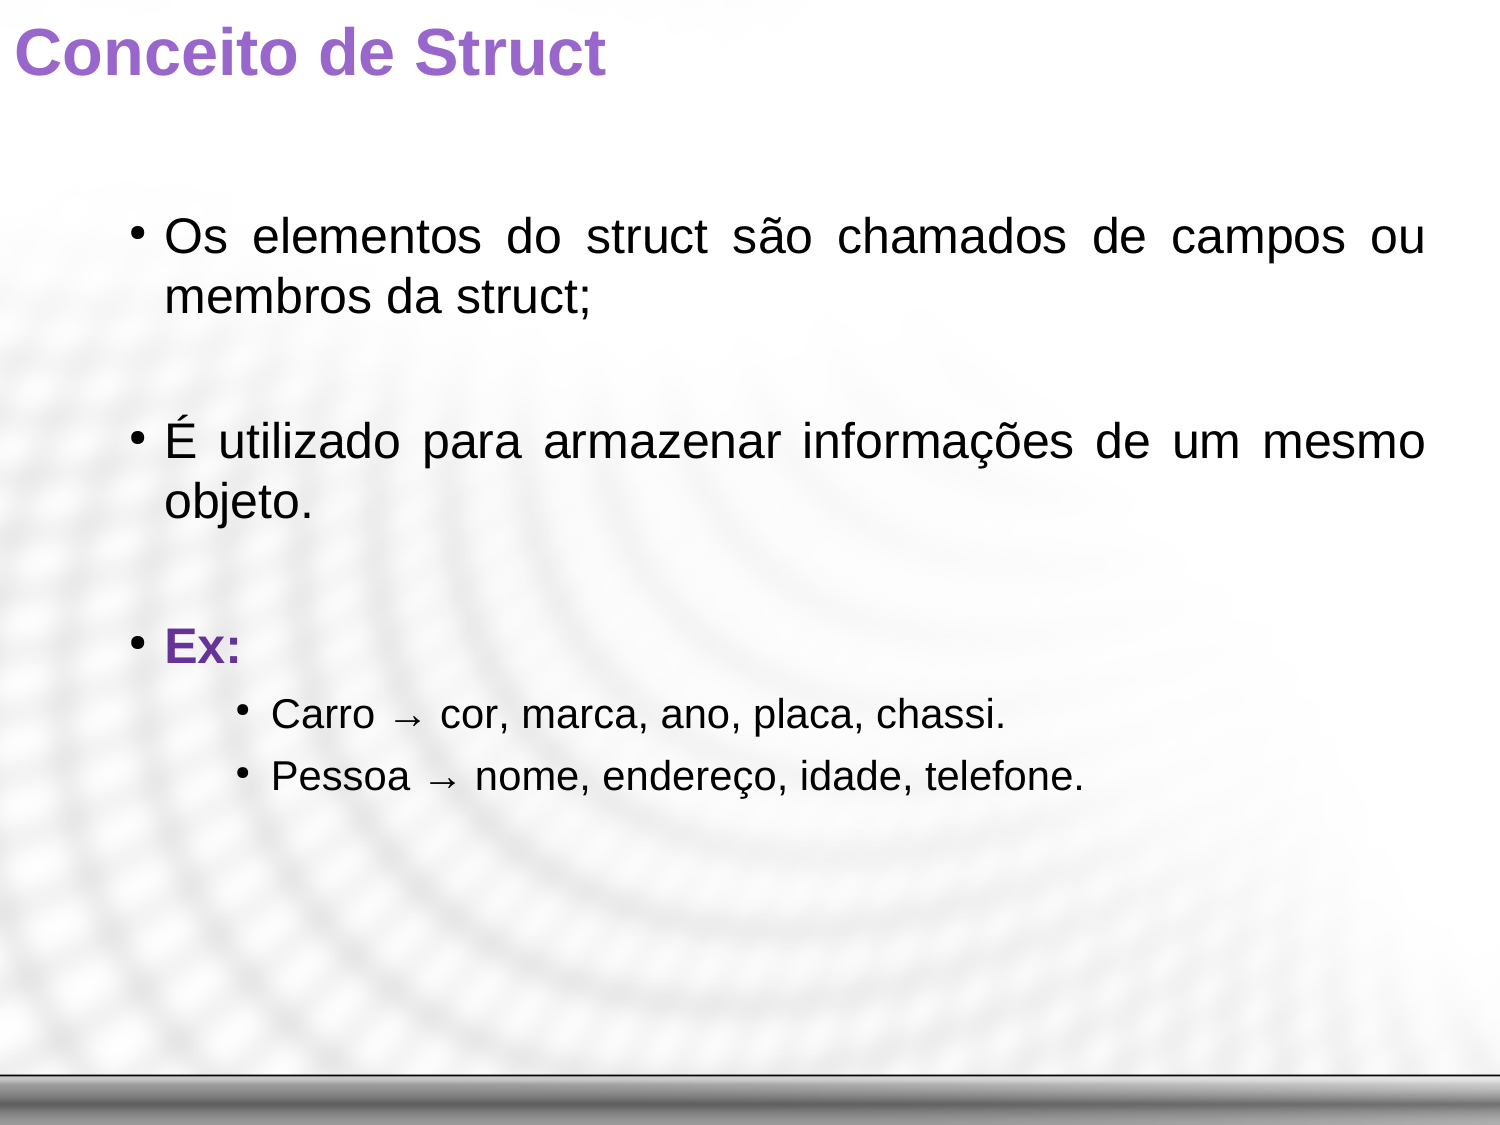

# Conceito de Struct
Os elementos do struct são chamados de campos ou membros da struct;
É utilizado para armazenar informações de um mesmo objeto.
Ex:
Carro → cor, marca, ano, placa, chassi.
Pessoa → nome, endereço, idade, telefone.